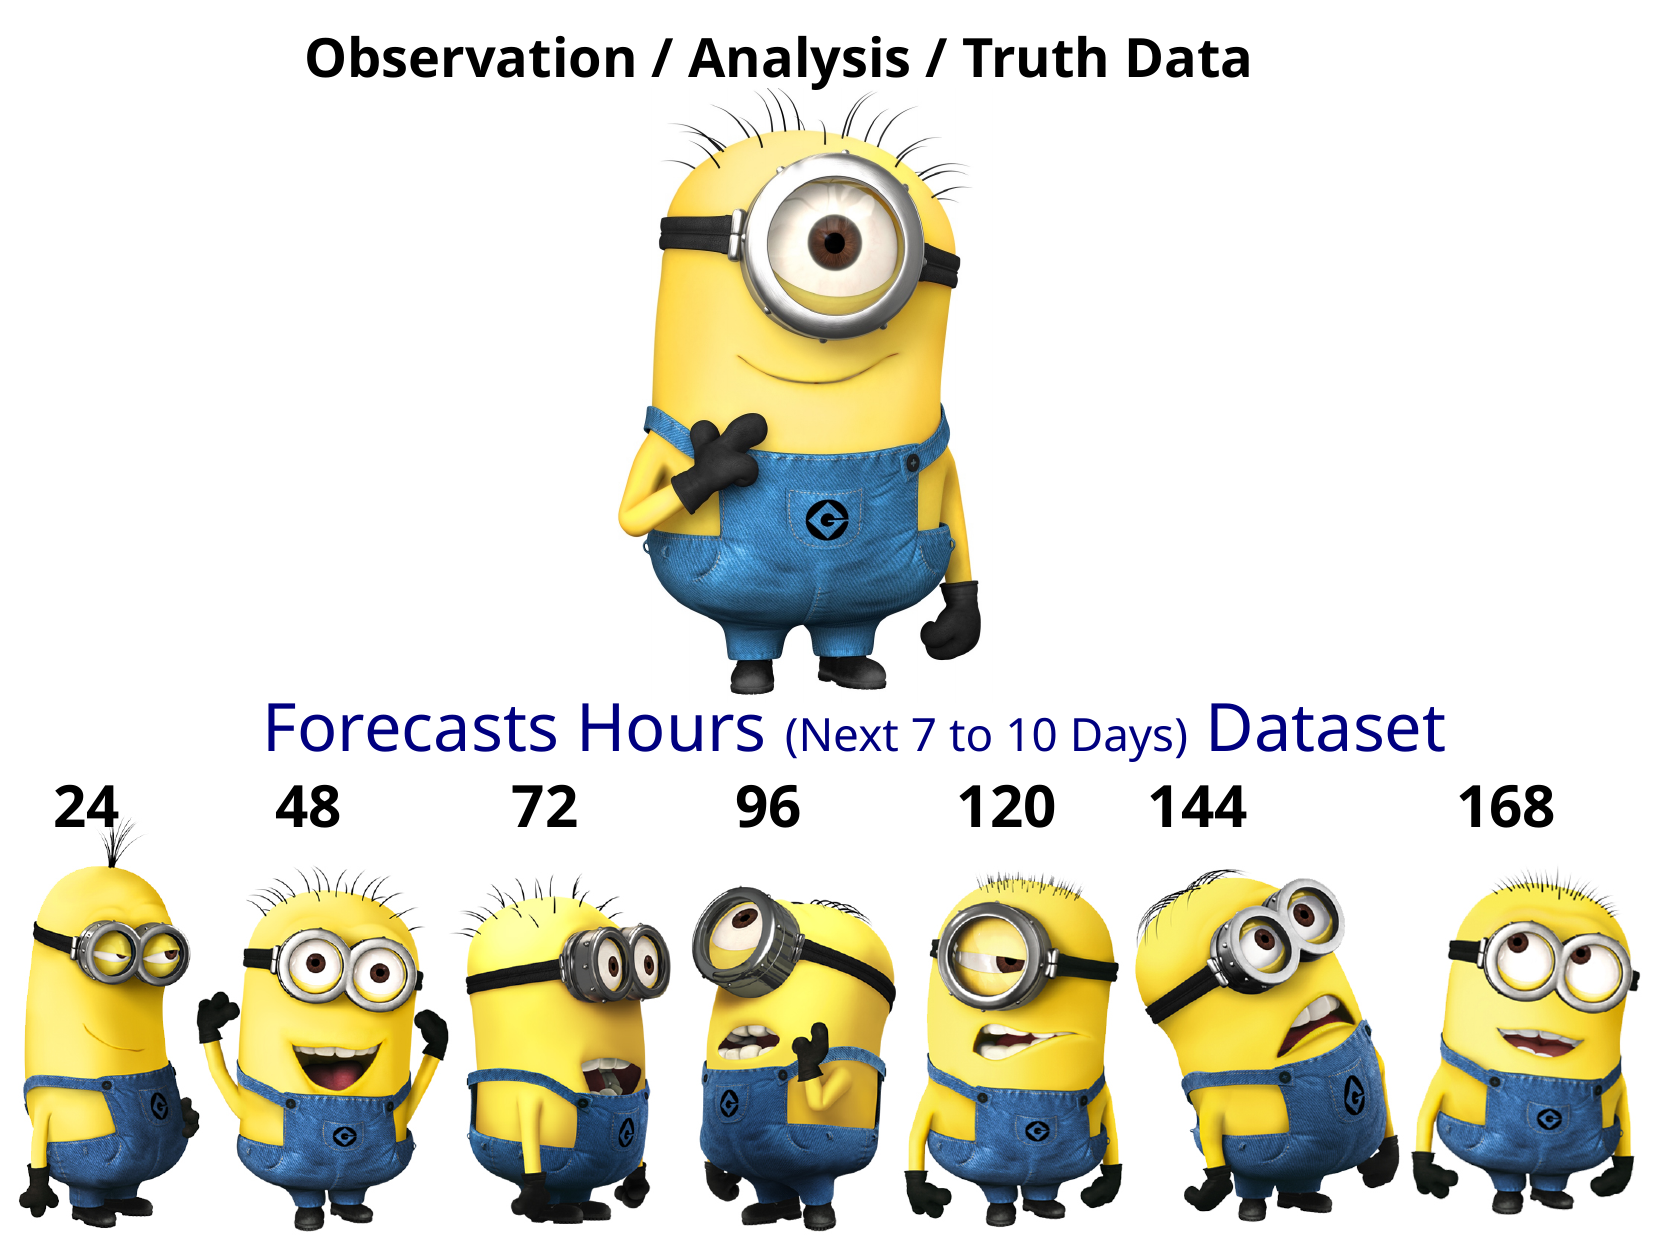

Observation / Analysis / Truth Data
Forecasts Hours (Next 7 to 10 Days) Dataset
 24		 48		 72	 96	 120	 144	 	 168